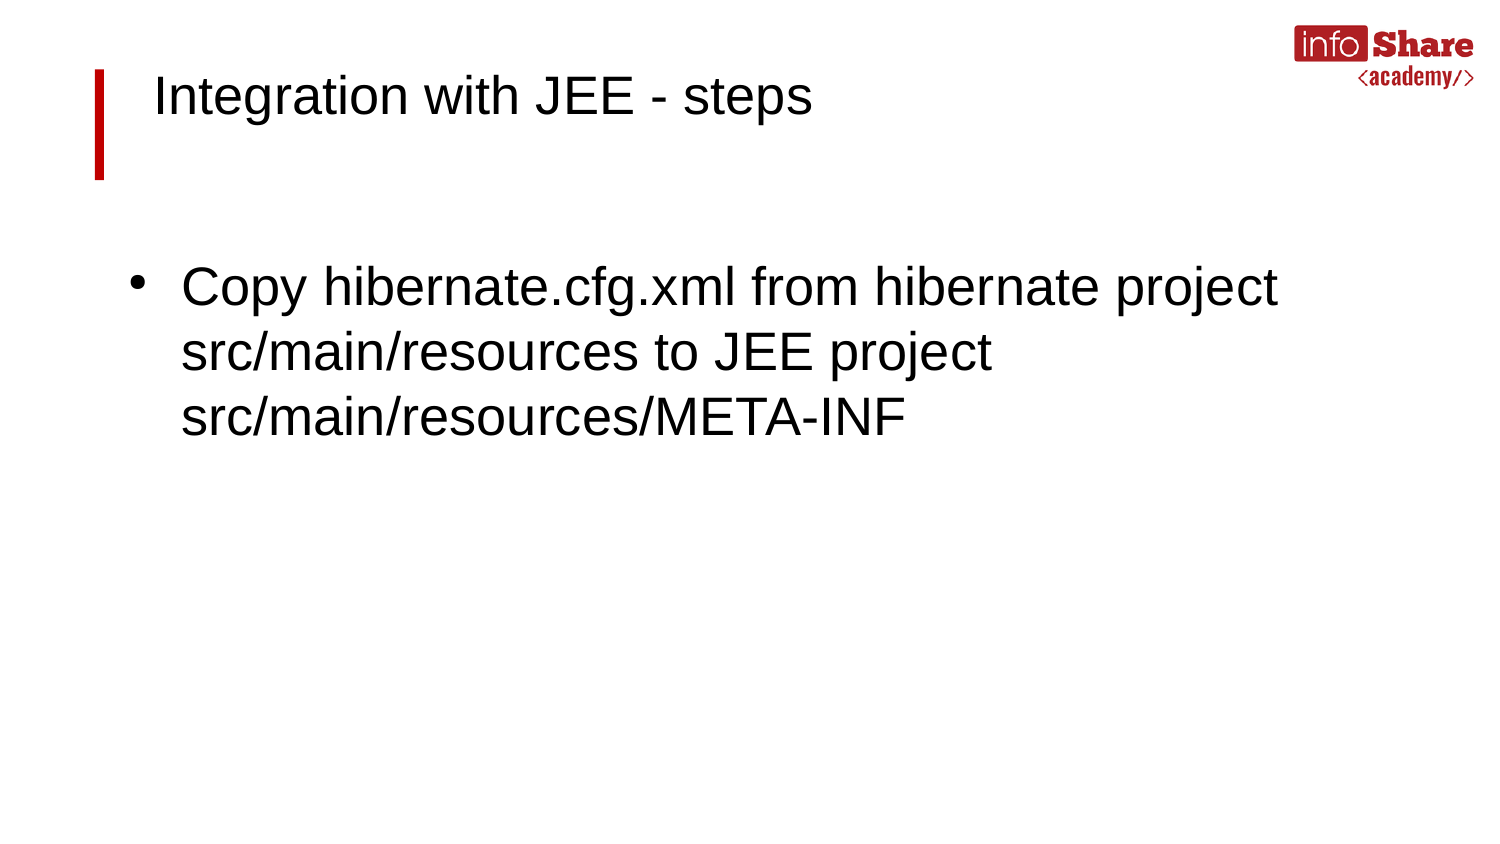

# Integration with JEE - steps
Copy hibernate.cfg.xml from hibernate project src/main/resources to JEE project src/main/resources/META-INF